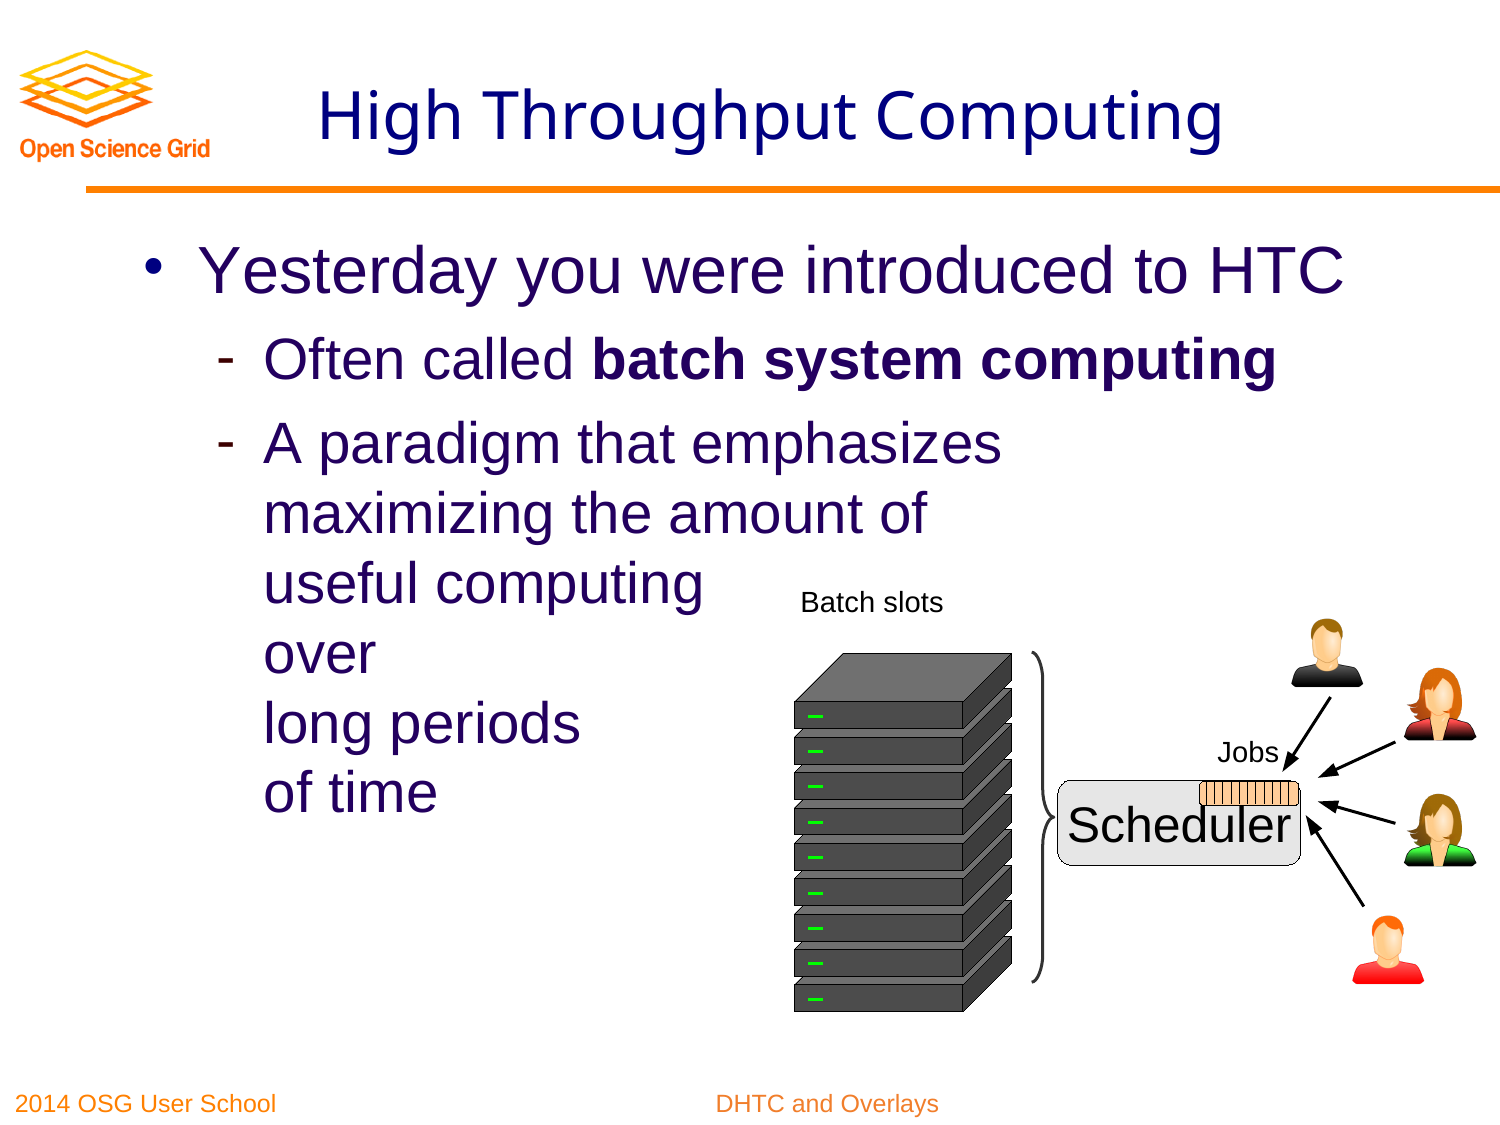

# High Throughput Computing
Yesterday you were introduced to HTC
Often called batch system computing
A paradigm that emphasizes
maximizing the amount of
useful computing
over
long periods
of time
Batch slots
Jobs
Scheduler